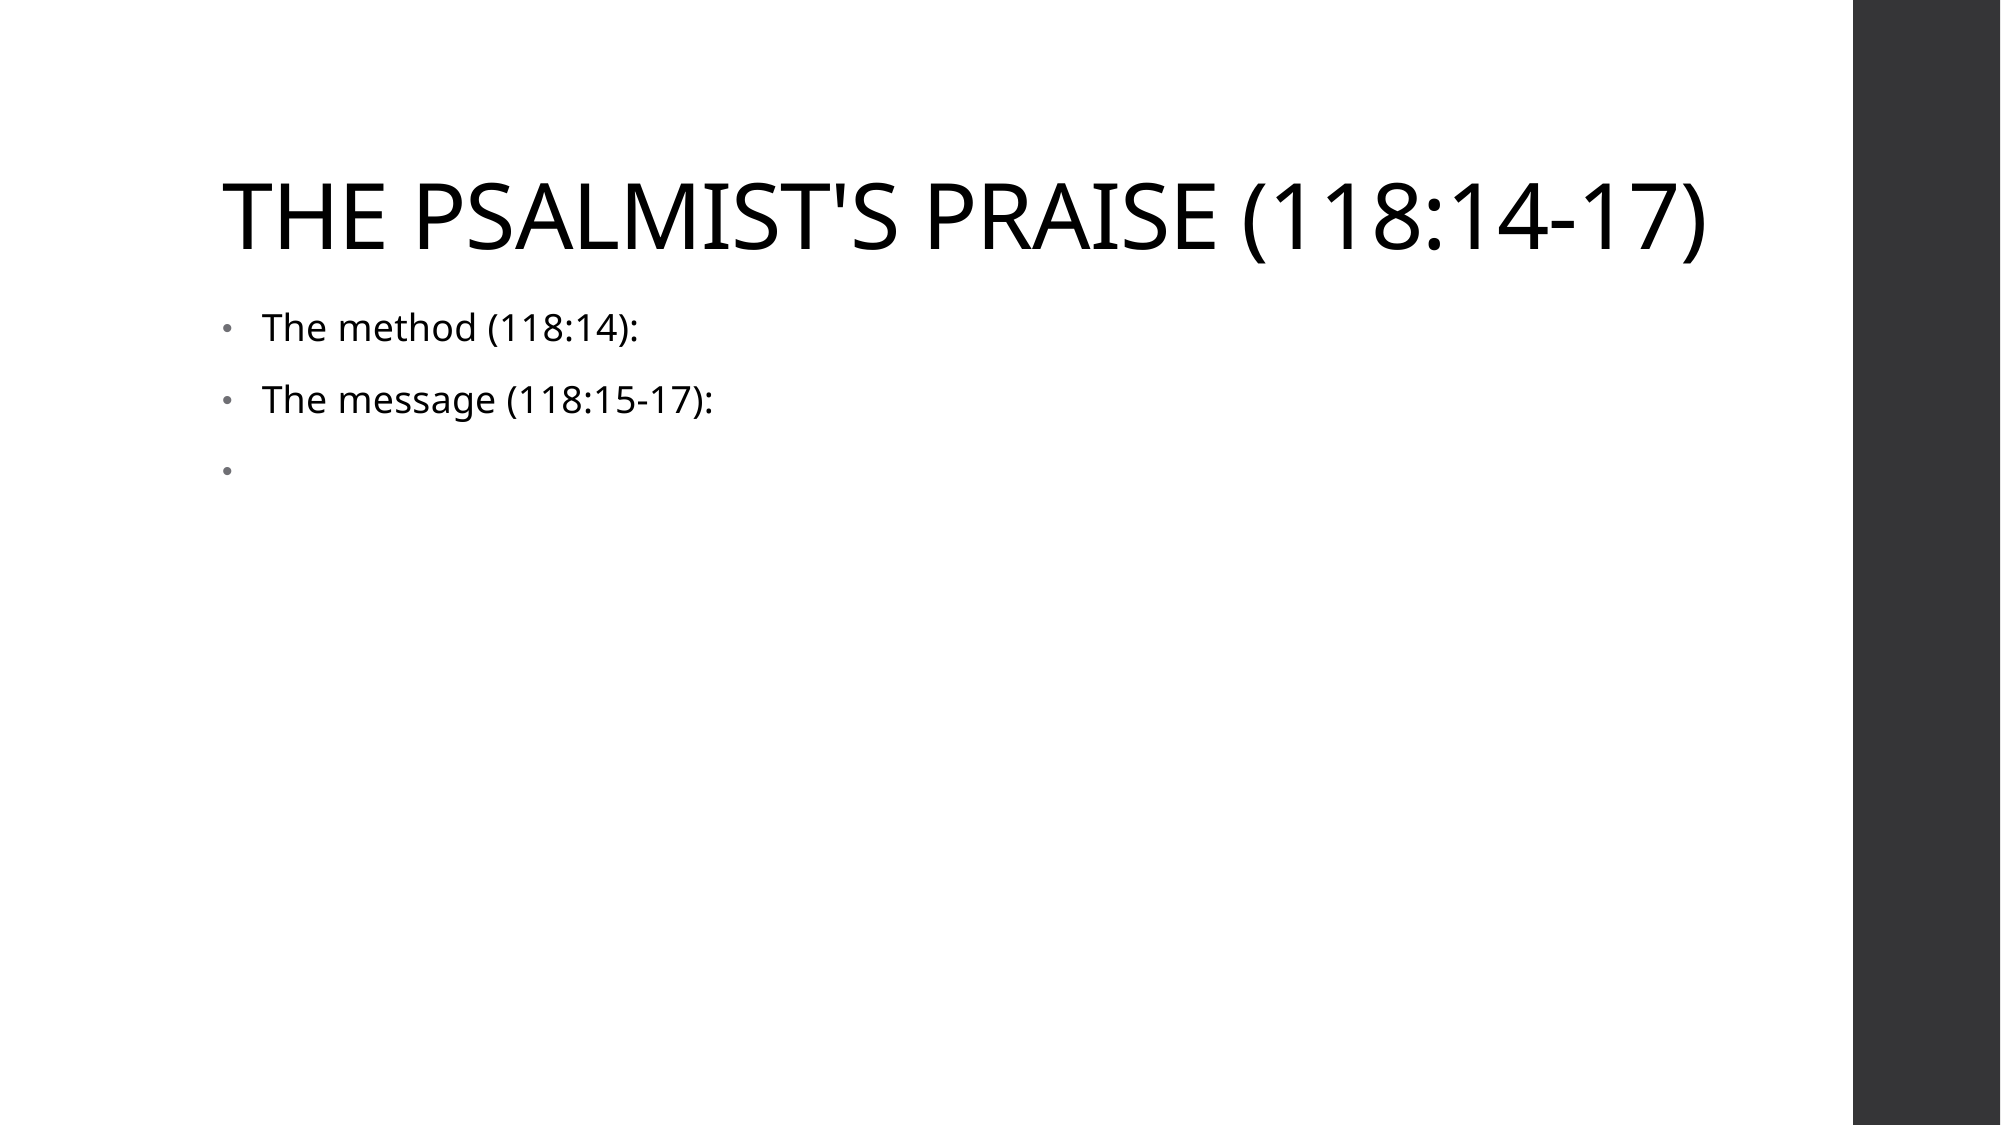

# THE PSALMIST'S PRAISE (118:14-17)
 The method (118:14):
 The message (118:15-17):